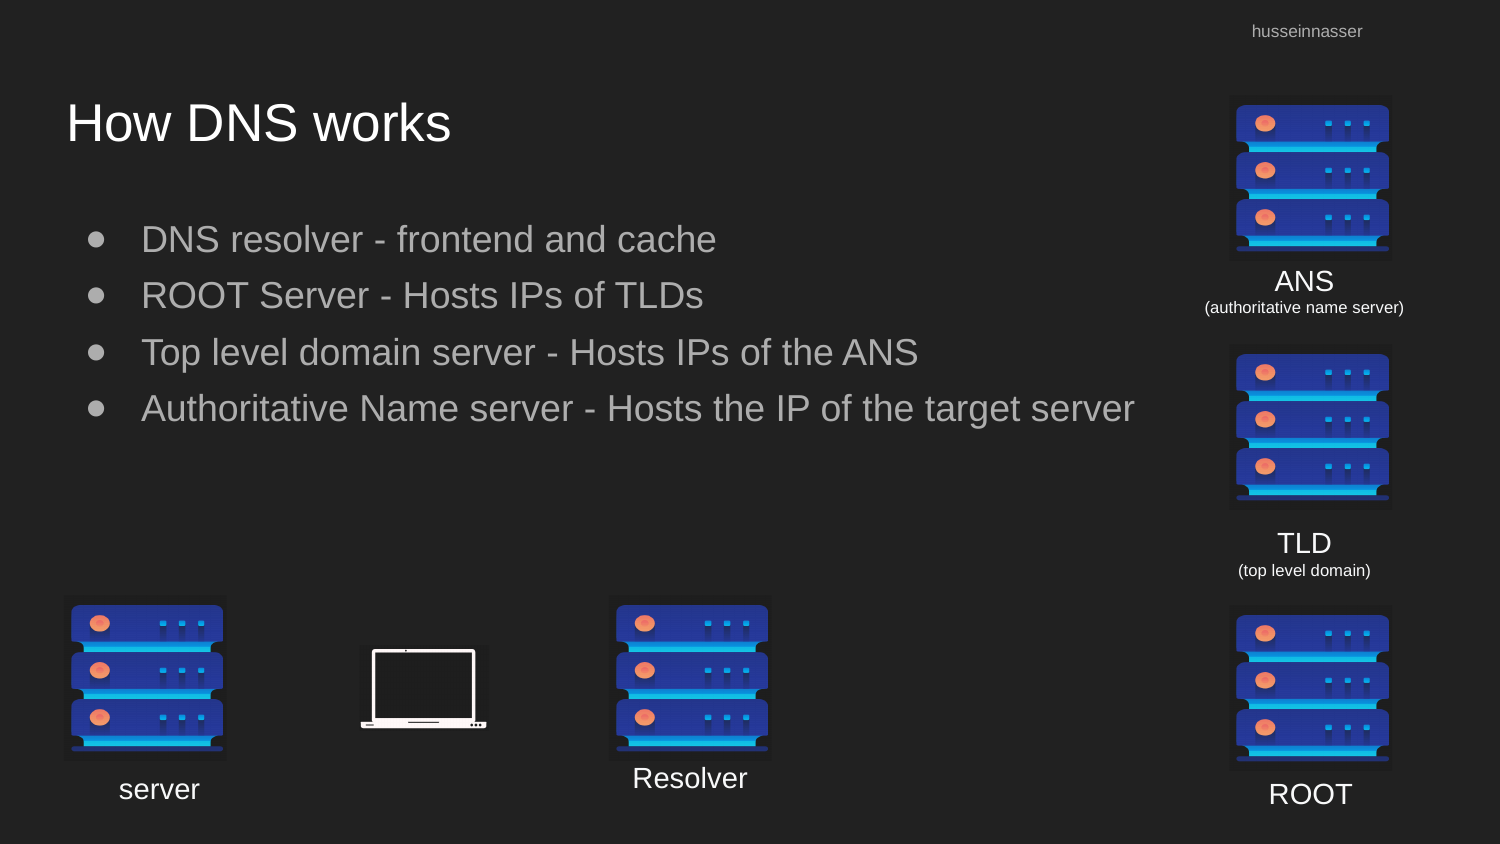

husseinnasser
# How DNS works
DNS resolver - frontend and cache
ROOT Server - Hosts IPs of TLDs
Top level domain server - Hosts IPs of the ANS
Authoritative Name server - Hosts the IP of the target server
ANS
(authoritative name server)
TLD
(top level domain)
Resolver
server
ROOT